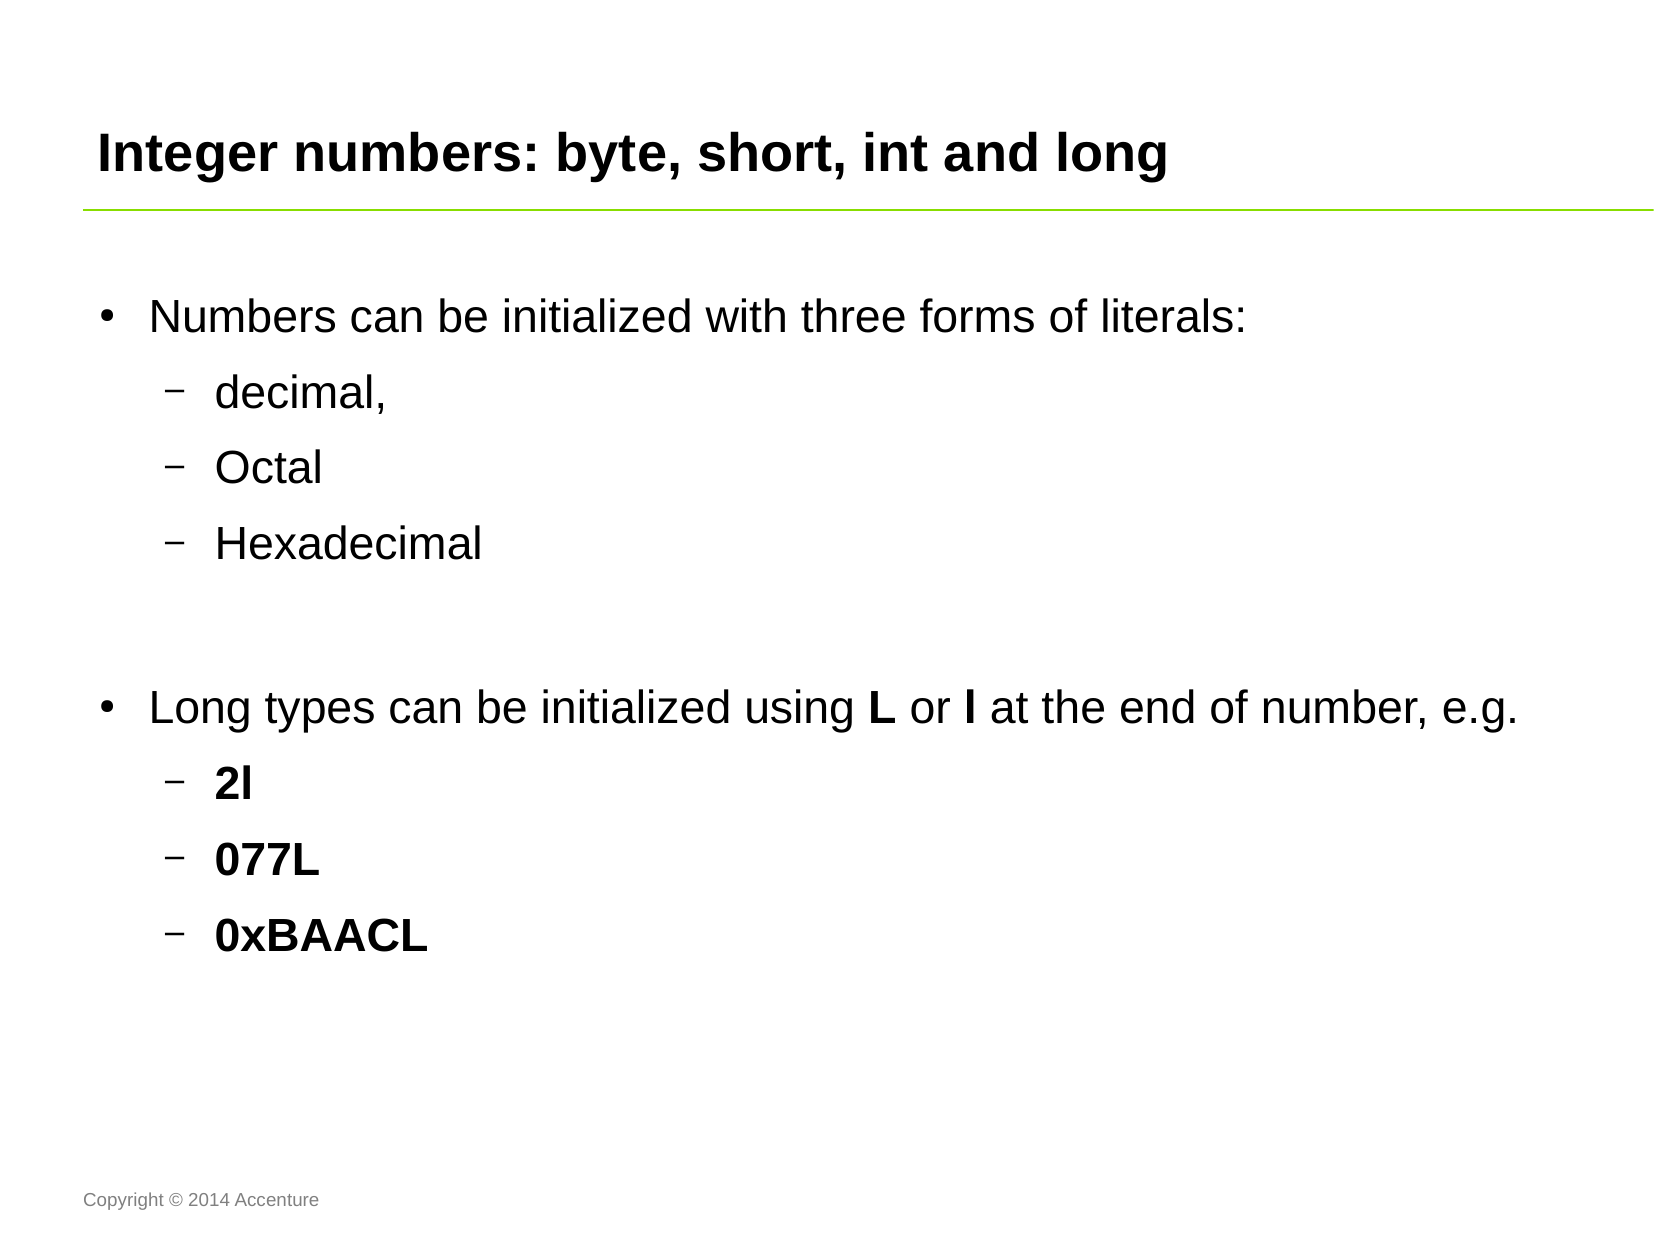

# Integer numbers: byte, short, int and long
Numbers can be initialized with three forms of literals:
decimal,
Octal
Hexadecimal
Long types can be initialized using L or l at the end of number, e.g.
2l
077L
0xBAACL